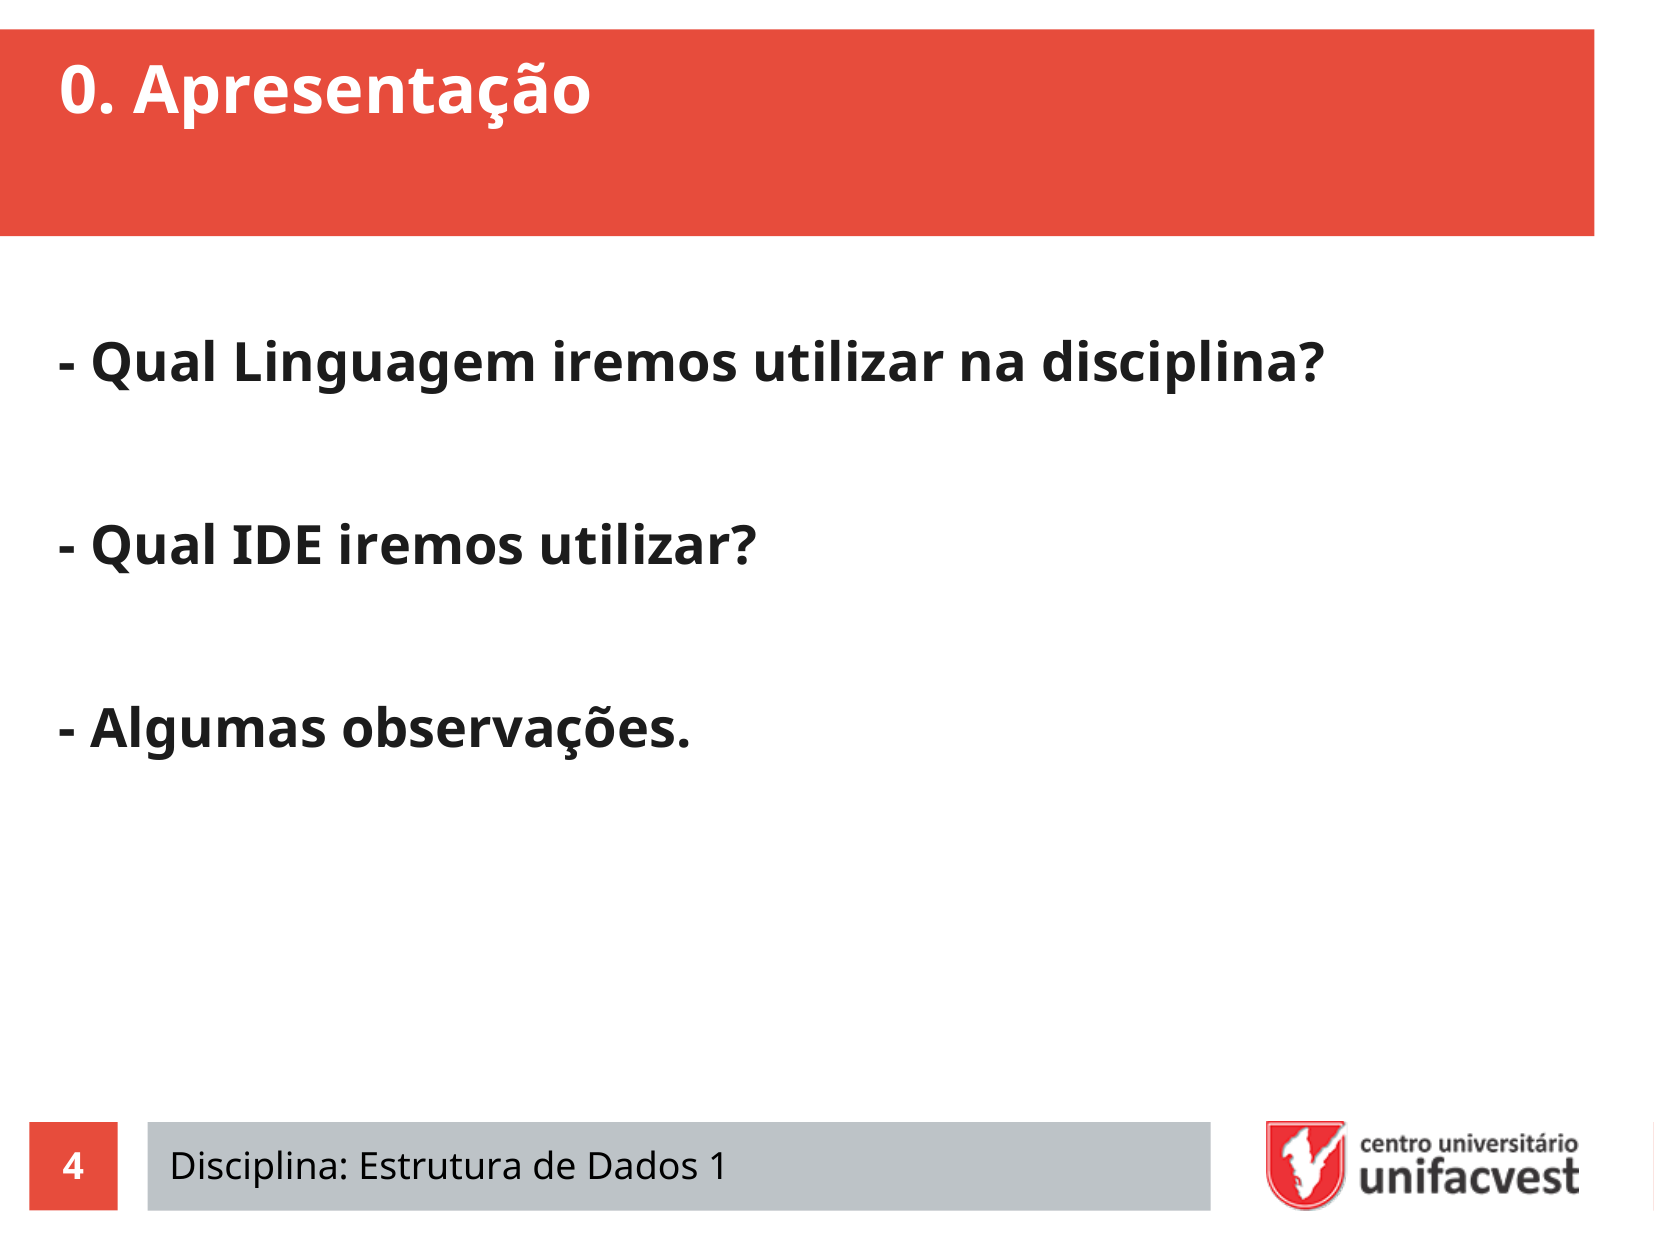

# 0. Apresentação
- Qual Linguagem iremos utilizar na disciplina?
- Qual IDE iremos utilizar?
- Algumas observações.
4
Disciplina: Estrutura de Dados 1